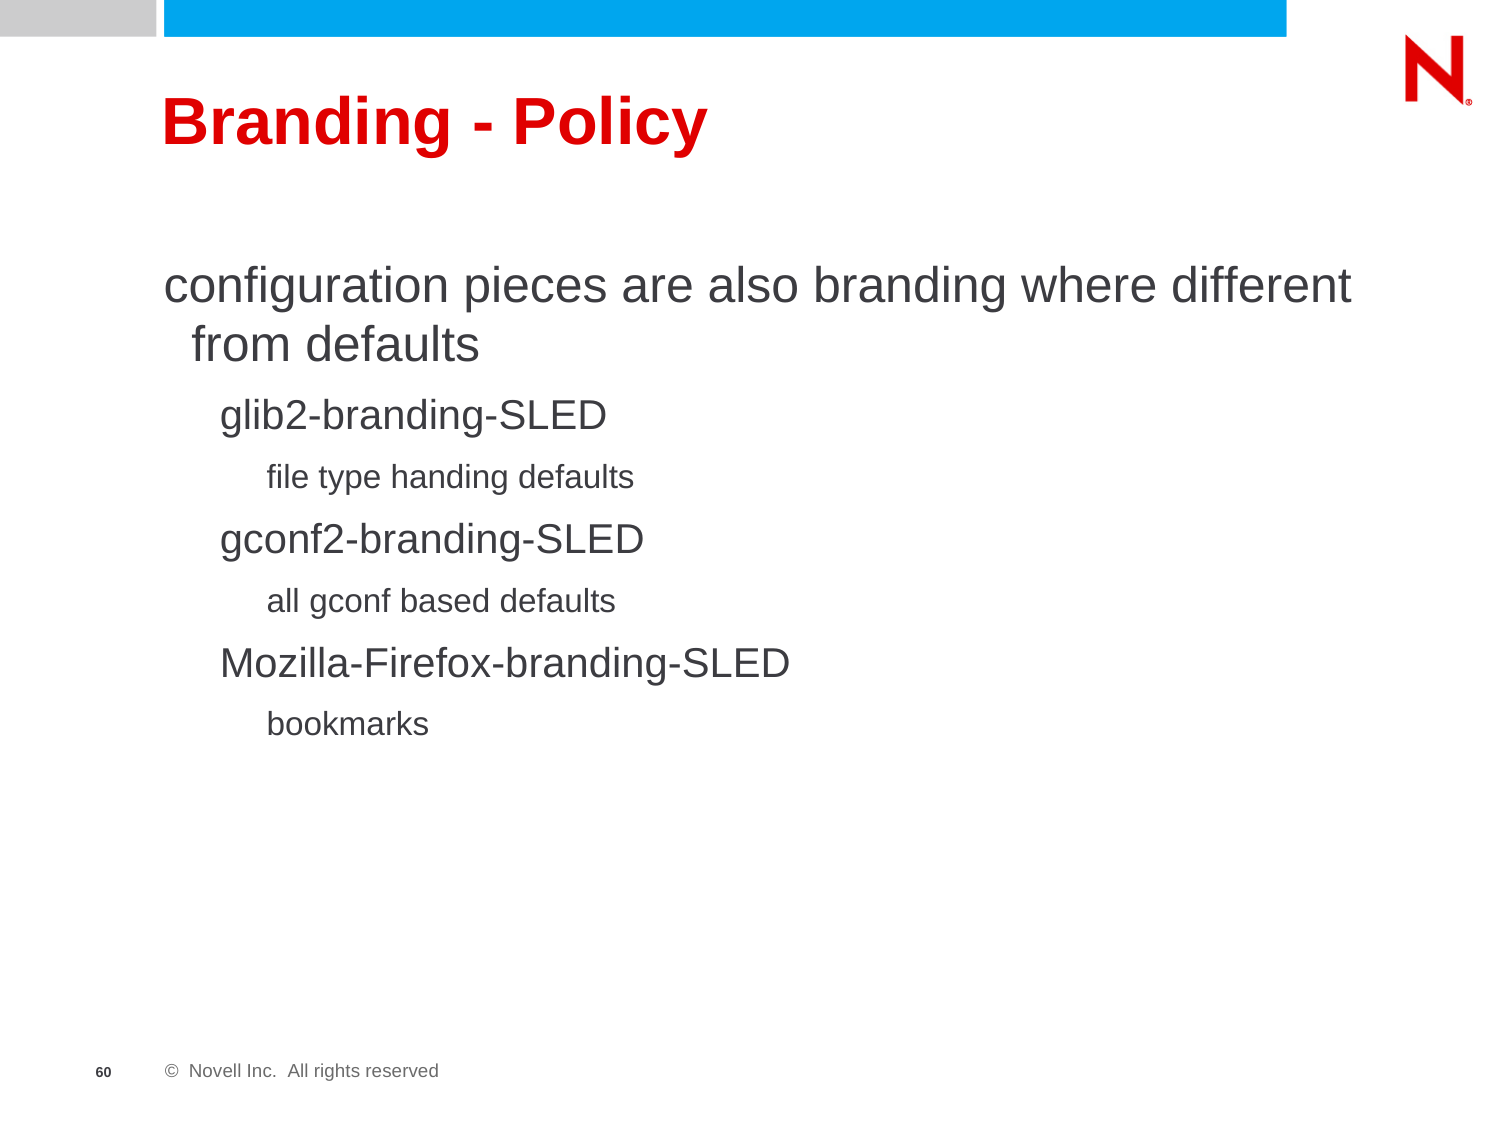

# Branding - Policy
configuration pieces are also branding where different from defaults
glib2-branding-SLED
file type handing defaults
gconf2-branding-SLED
all gconf based defaults
Mozilla-Firefox-branding-SLED
bookmarks